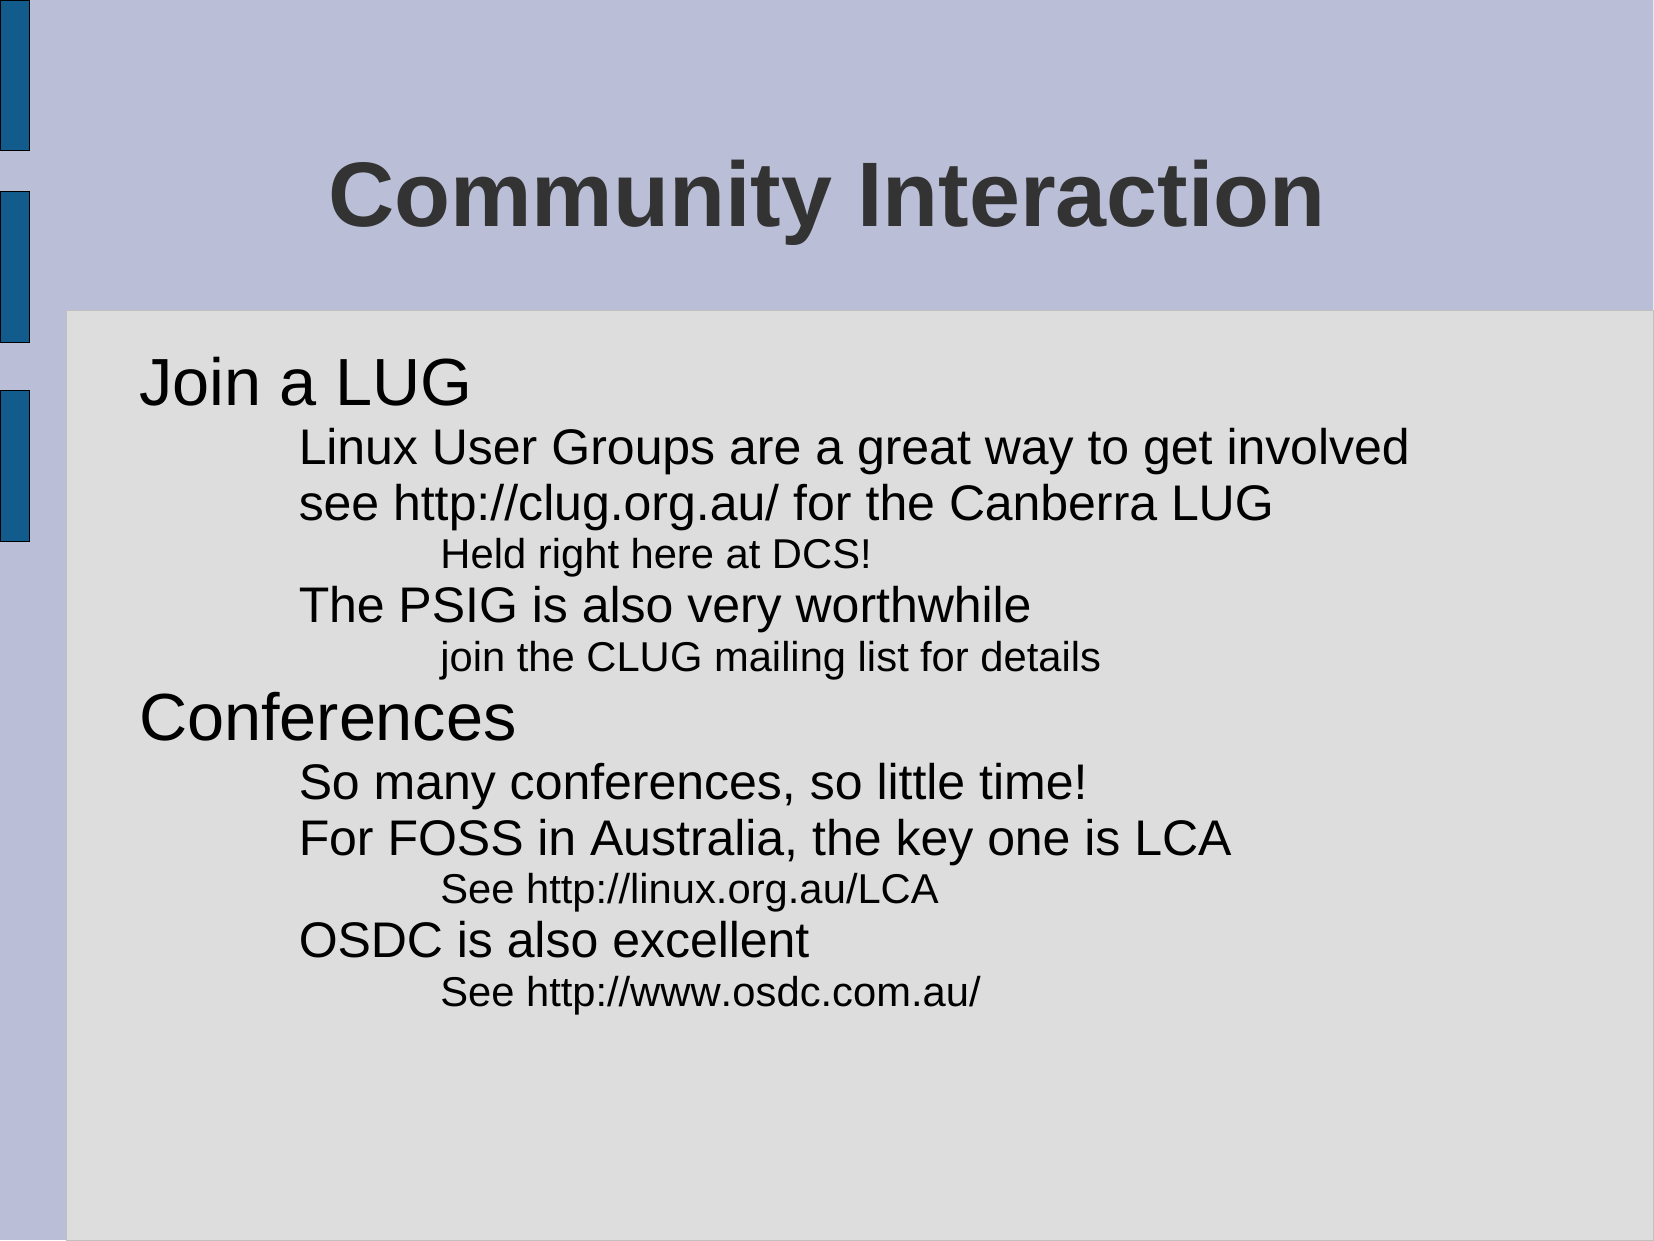

# Community Interaction
Join a LUG
Linux User Groups are a great way to get involved
see http://clug.org.au/ for the Canberra LUG
Held right here at DCS!
The PSIG is also very worthwhile
join the CLUG mailing list for details
Conferences
So many conferences, so little time!
For FOSS in Australia, the key one is LCA
See http://linux.org.au/LCA
OSDC is also excellent
See http://www.osdc.com.au/